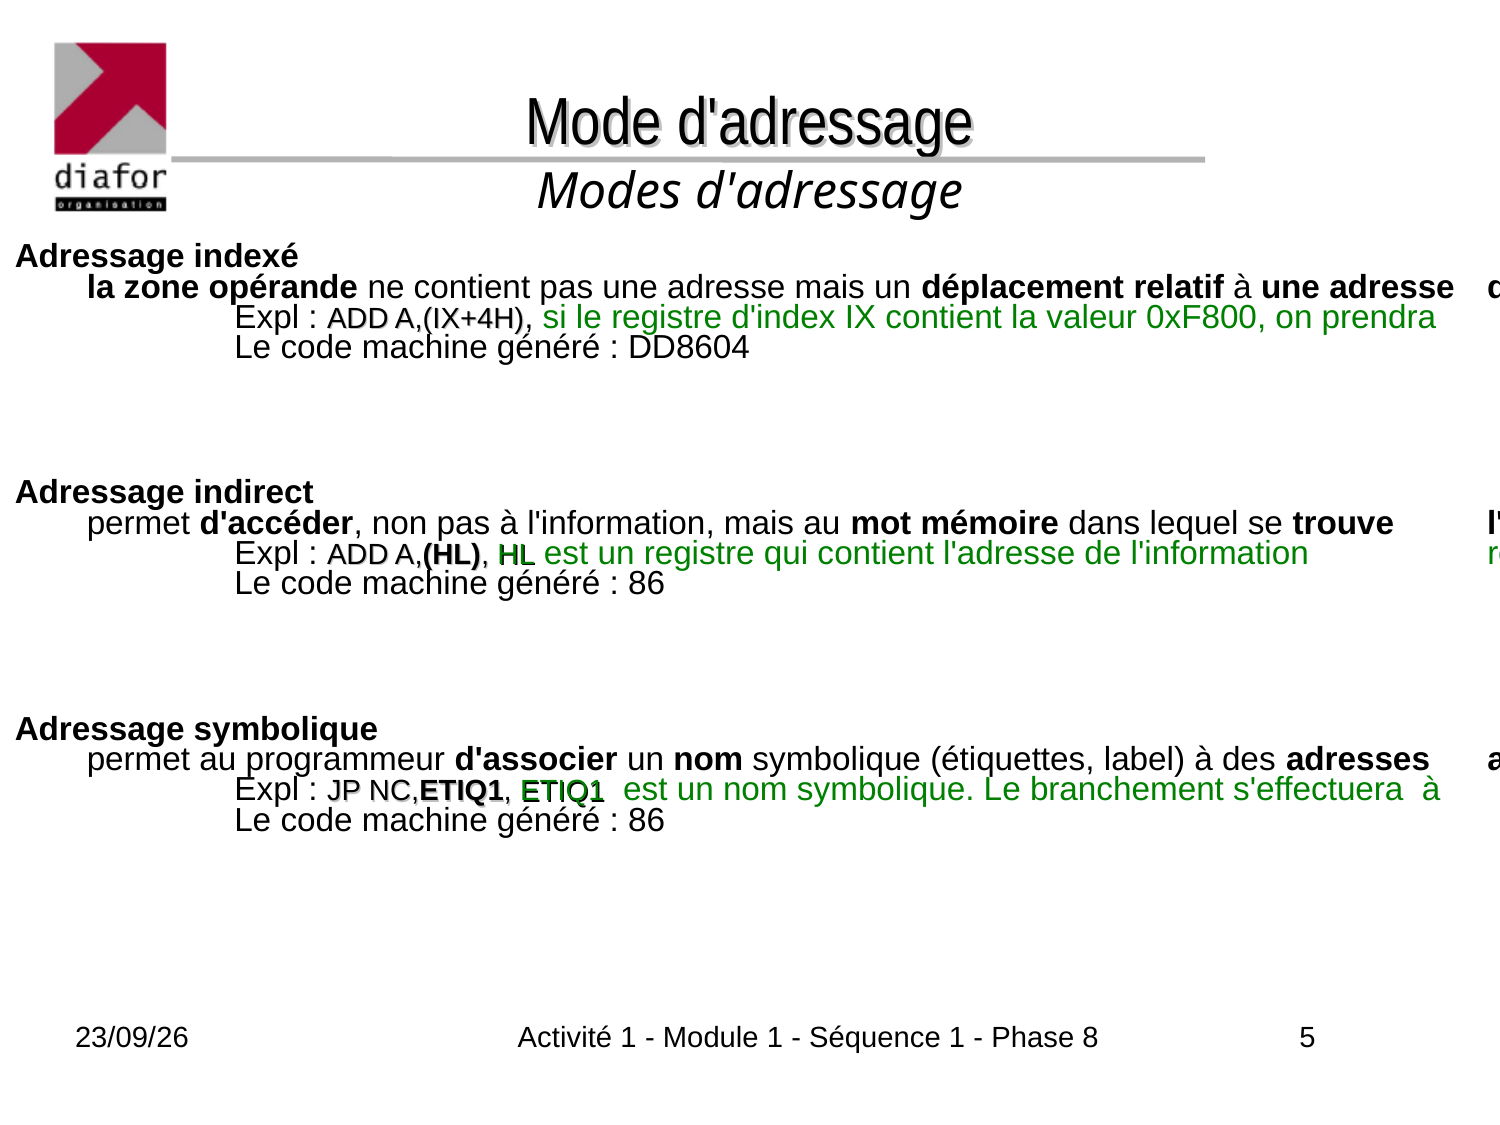

# Mode d'adressage Modes d'adressage
Adressage indexé
	la zone opérande ne contient pas une adresse mais un déplacement relatif à une adresse 	de référencé, celle contenue par le registre d'index.
		 	Expl : ADD A,(IX+4H), si le registre d'index IX contient la valeur 0xF800, on prendra 			la donnée se trouvant à l'adresse absolue 0xF804
		 	Le code machine généré : DD8604
Adressage indirect
	permet d'accéder, non pas à l'information, mais au mot mémoire dans lequel se trouve 		l'adresse effective de l'information.
		 	Expl : ADD A,(HL), HL est un registre qui contient l'adresse de l'information 				recherchée.
		 	Le code machine généré : 86
Adressage symbolique
	permet au programmeur d'associer un nom symbolique (étiquettes, label) à des adresses 		absolues de la mémoire.
		 	Expl : JP NC,ETIQ1, ETIQ1 est un nom symbolique. Le branchement s'effectuera à 			l'adresse associée à cette étiquette.
		 	Le code machine généré : 86
Activité 1 - Module 1 - Séquence 1 - Phase 8
2